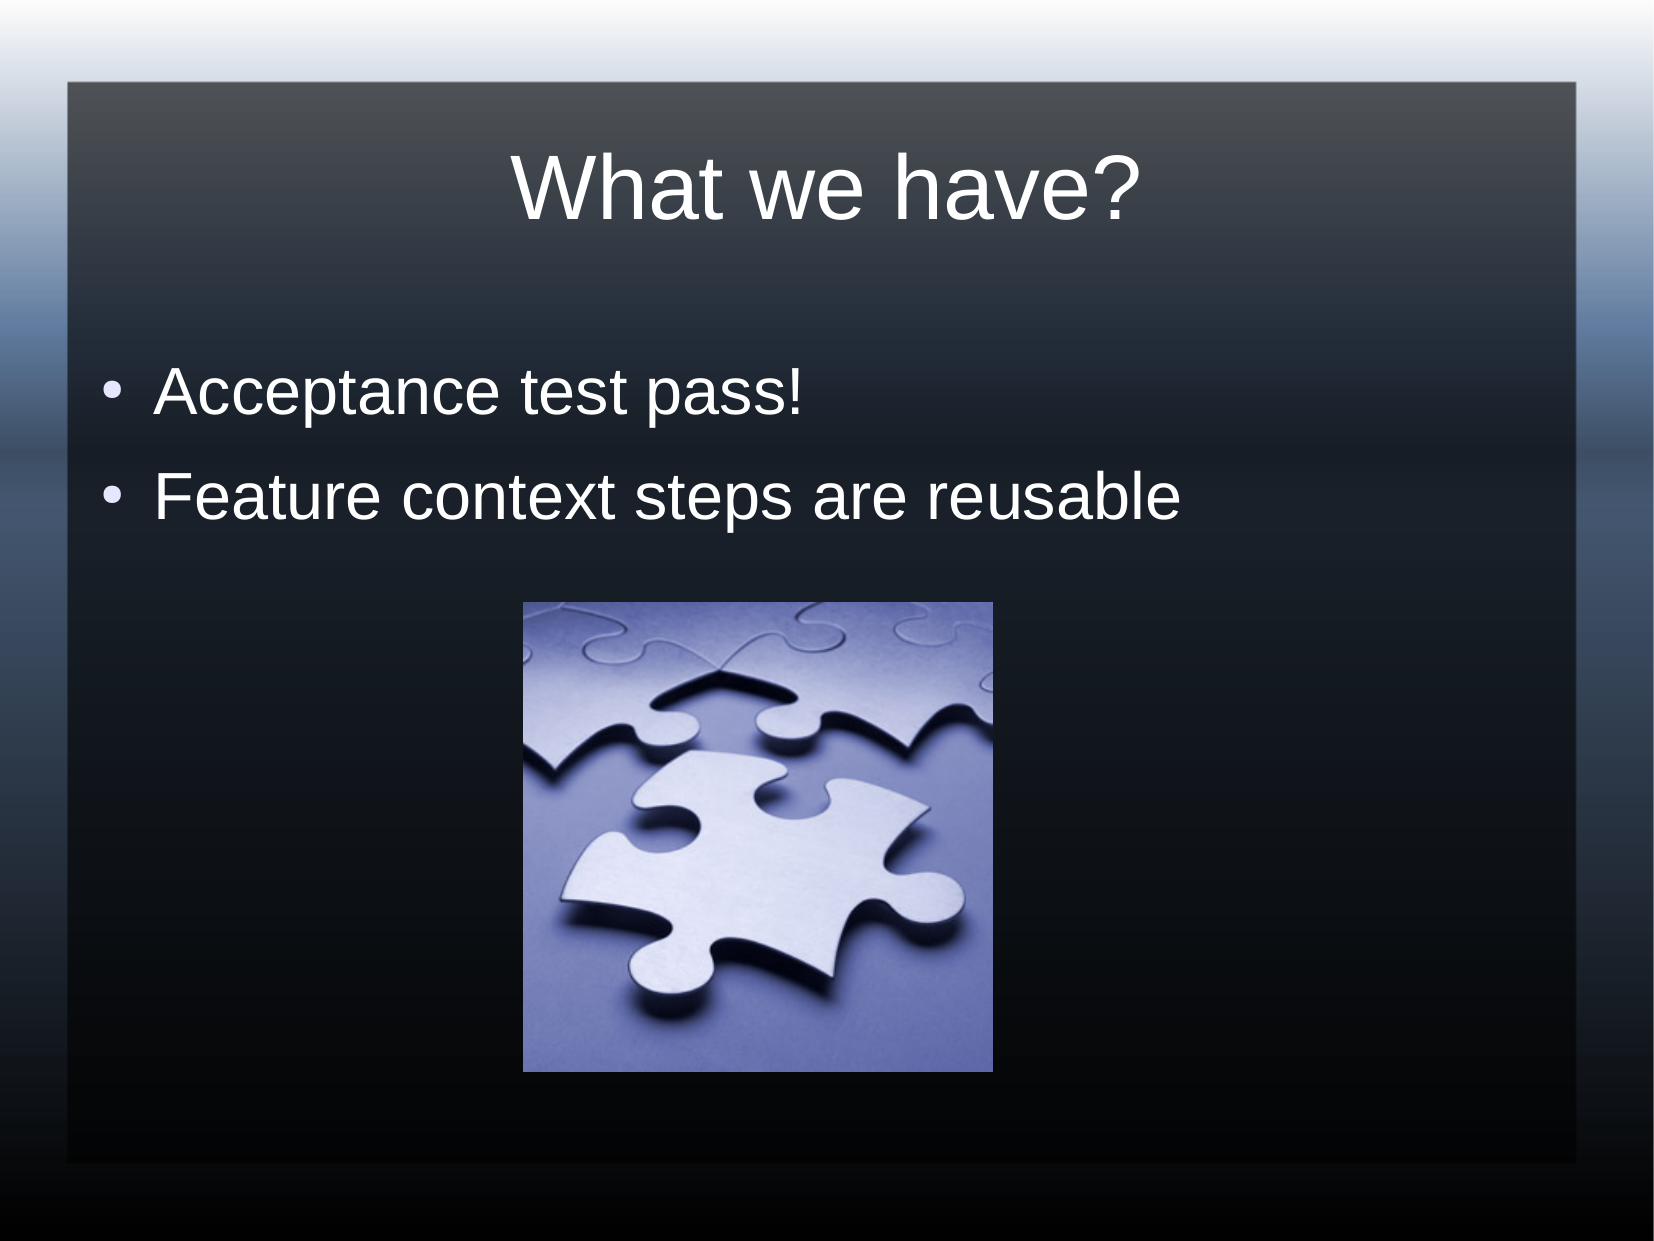

# What we have?
Acceptance test pass!
Feature context steps are reusable